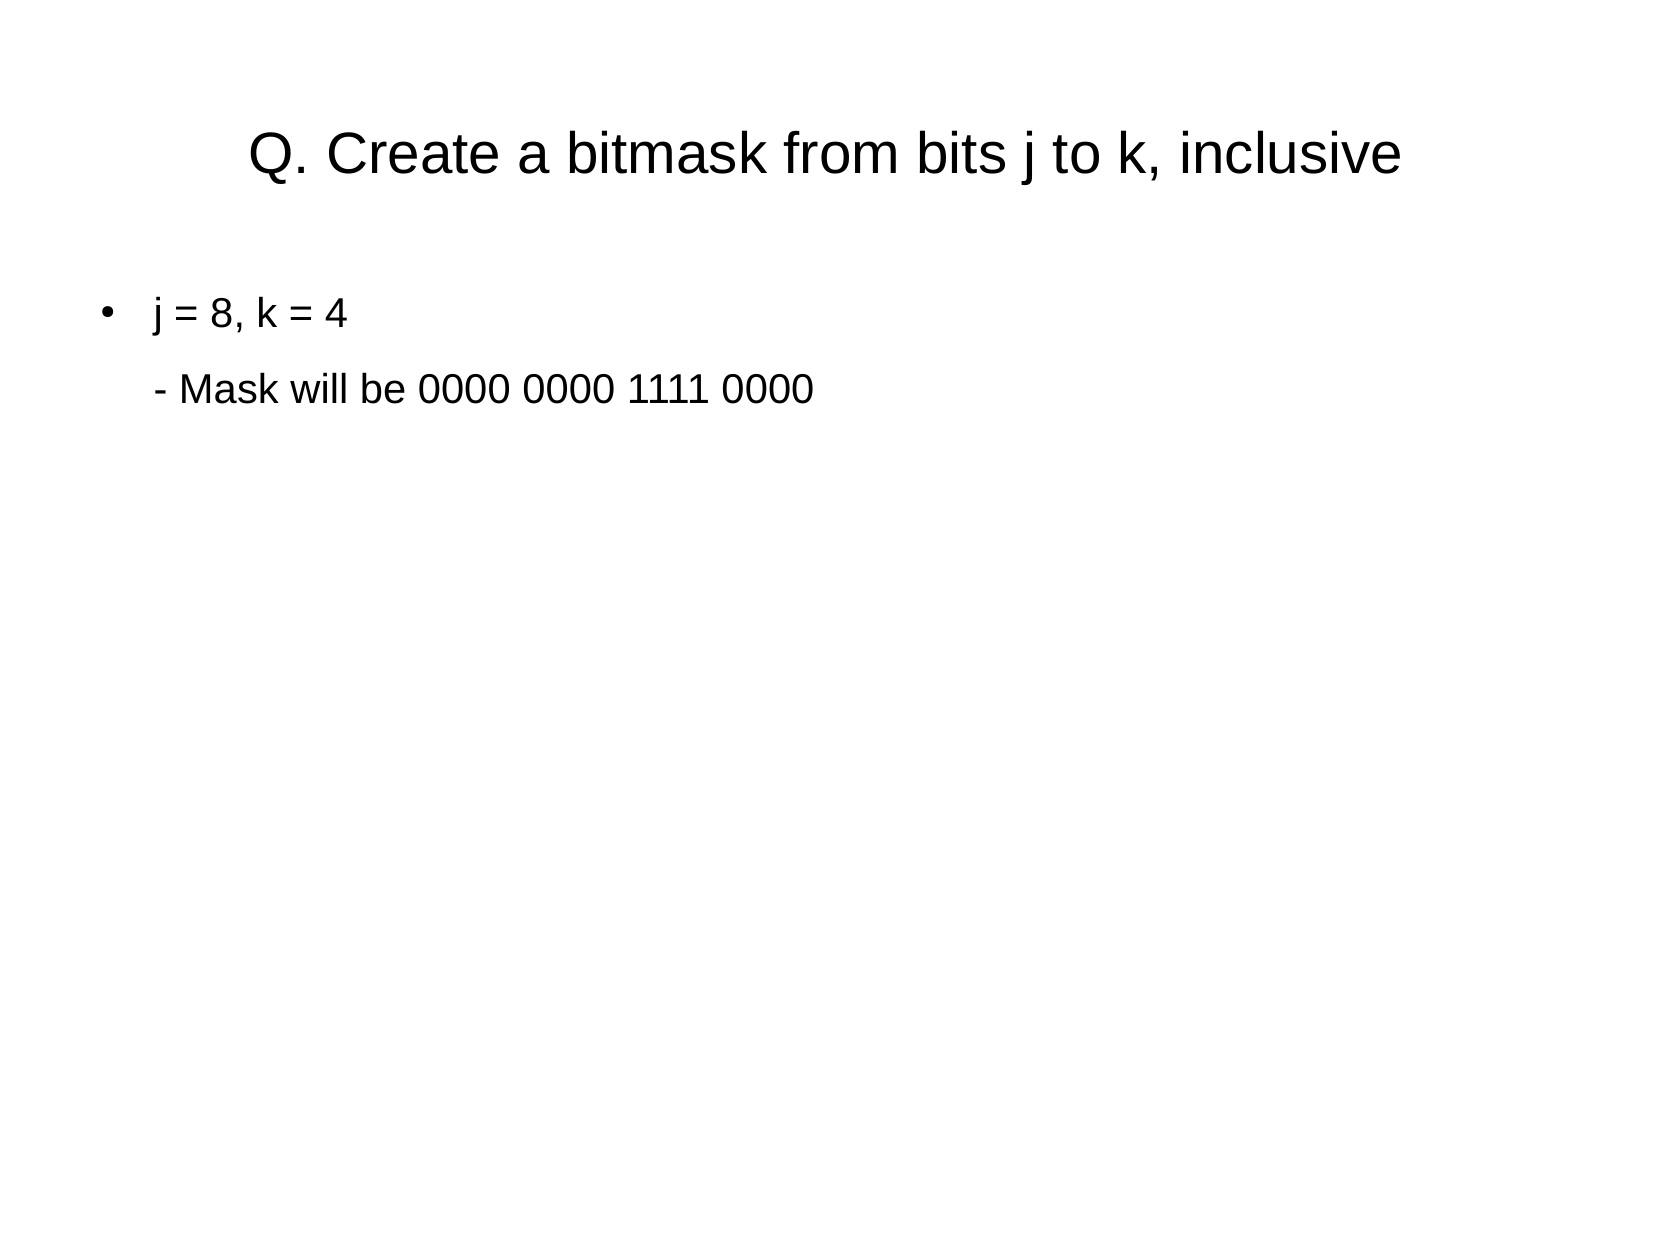

# Q. Create a bitmask from bits j to k, inclusive
j = 8, k = 4
- Mask will be 0000 0000 1111 0000